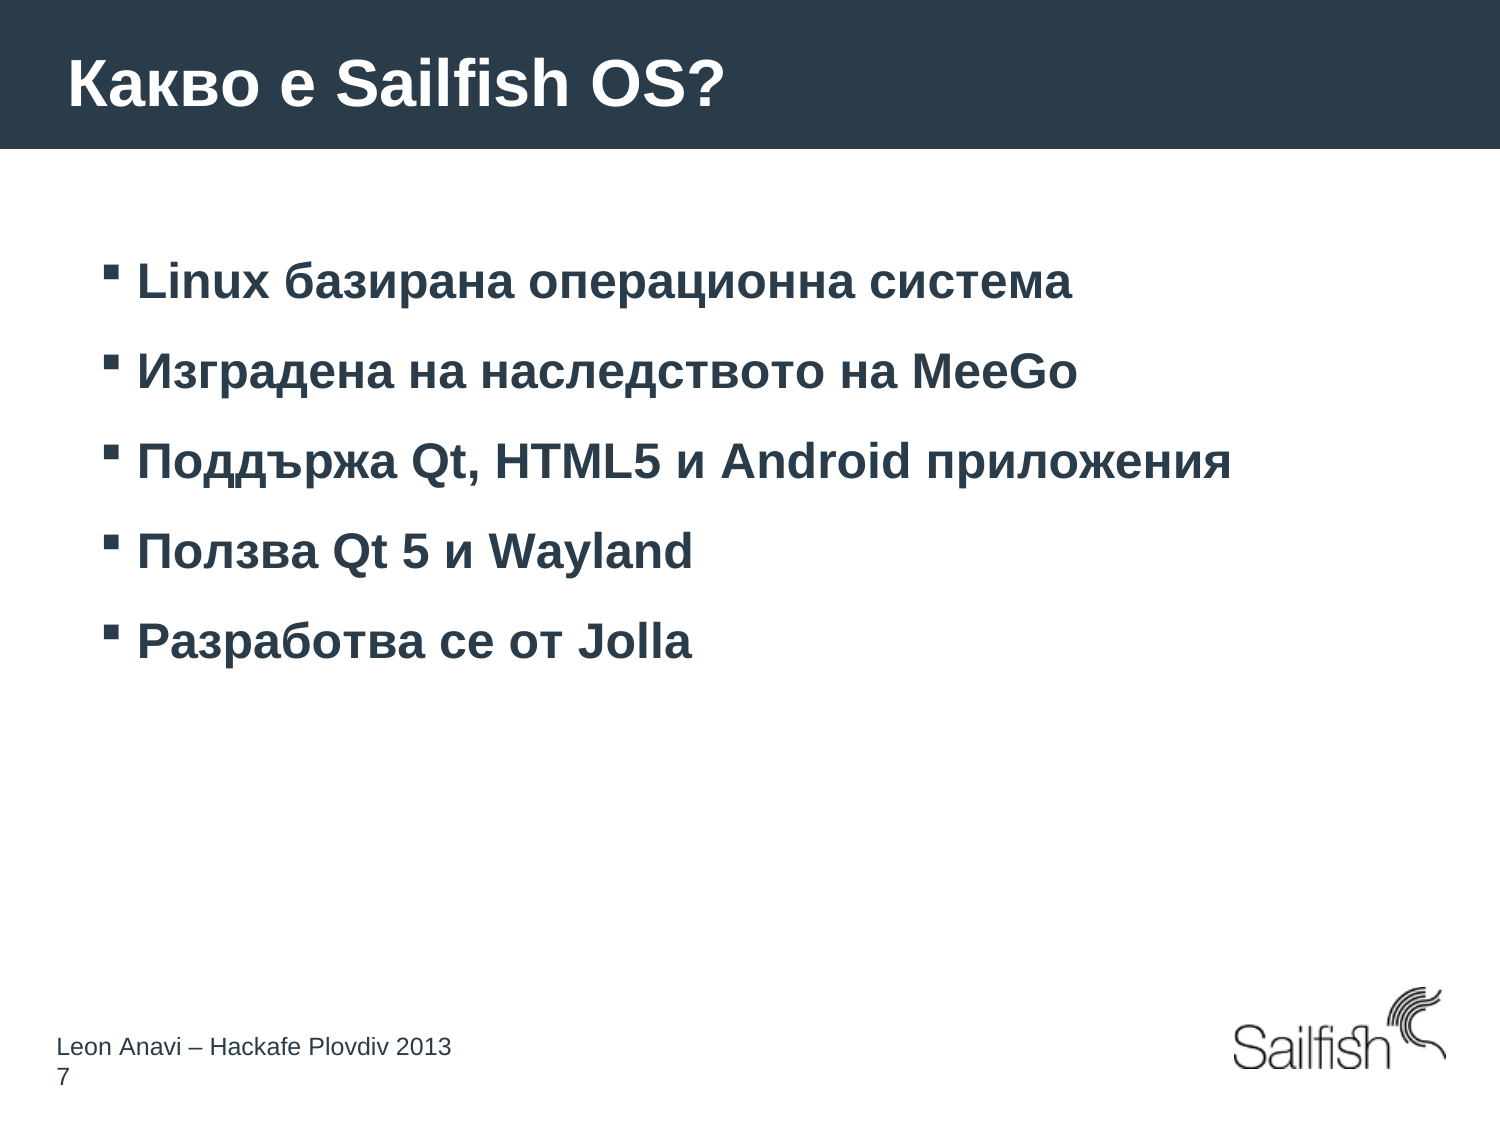

Какво е Sailfish OS?
 Linux базирана операционна система
 Изградена на наследството на MeeGo
 Поддържа Qt, HTML5 и Android приложения
 Ползва Qt 5 и Wayland
 Разработва се от Jolla